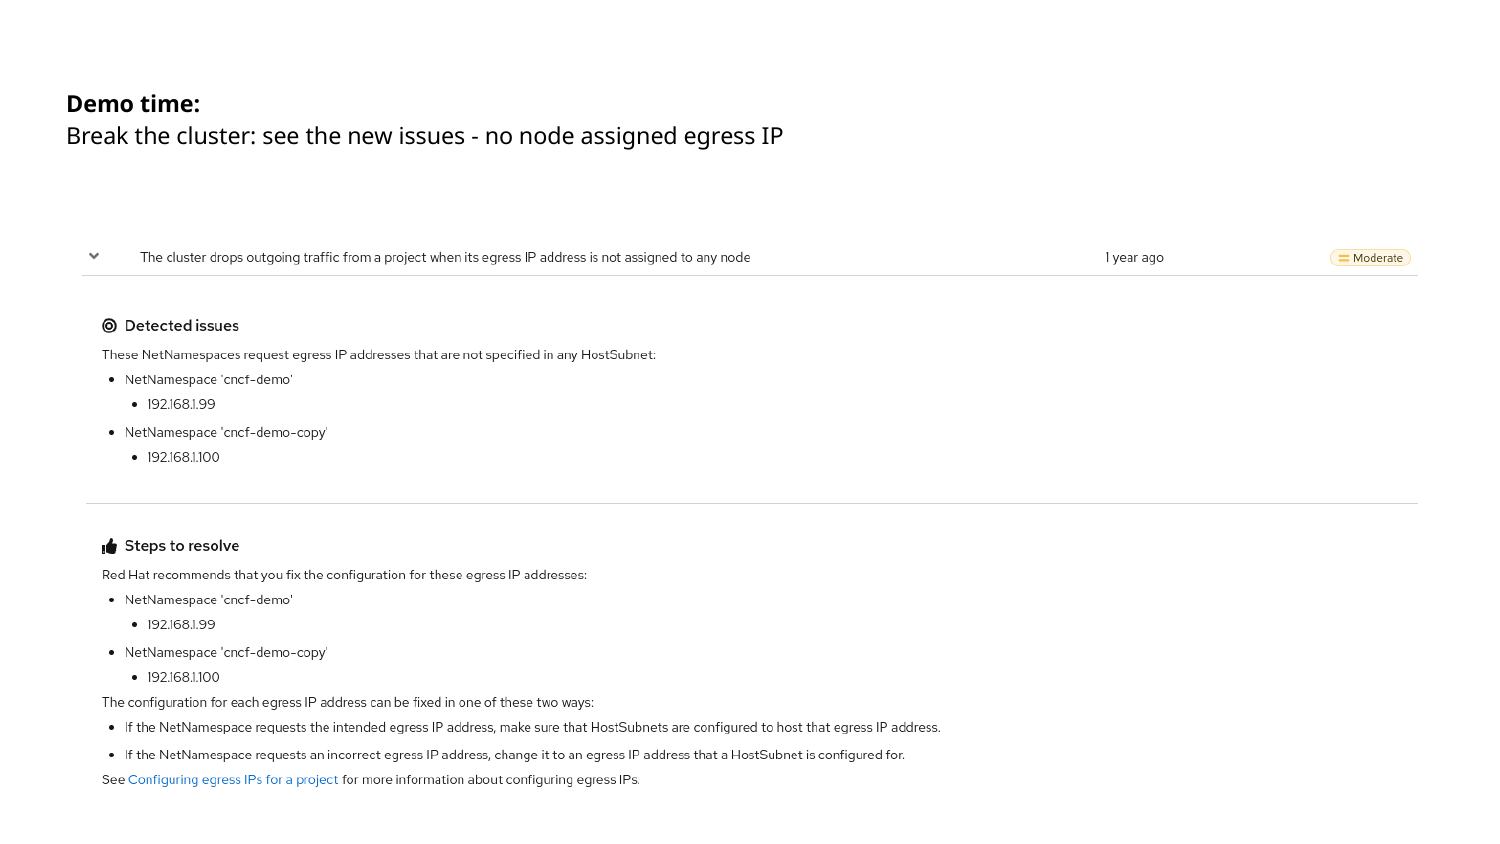

# Demo time: Break the cluster: see the new issues - no node assigned egress IP